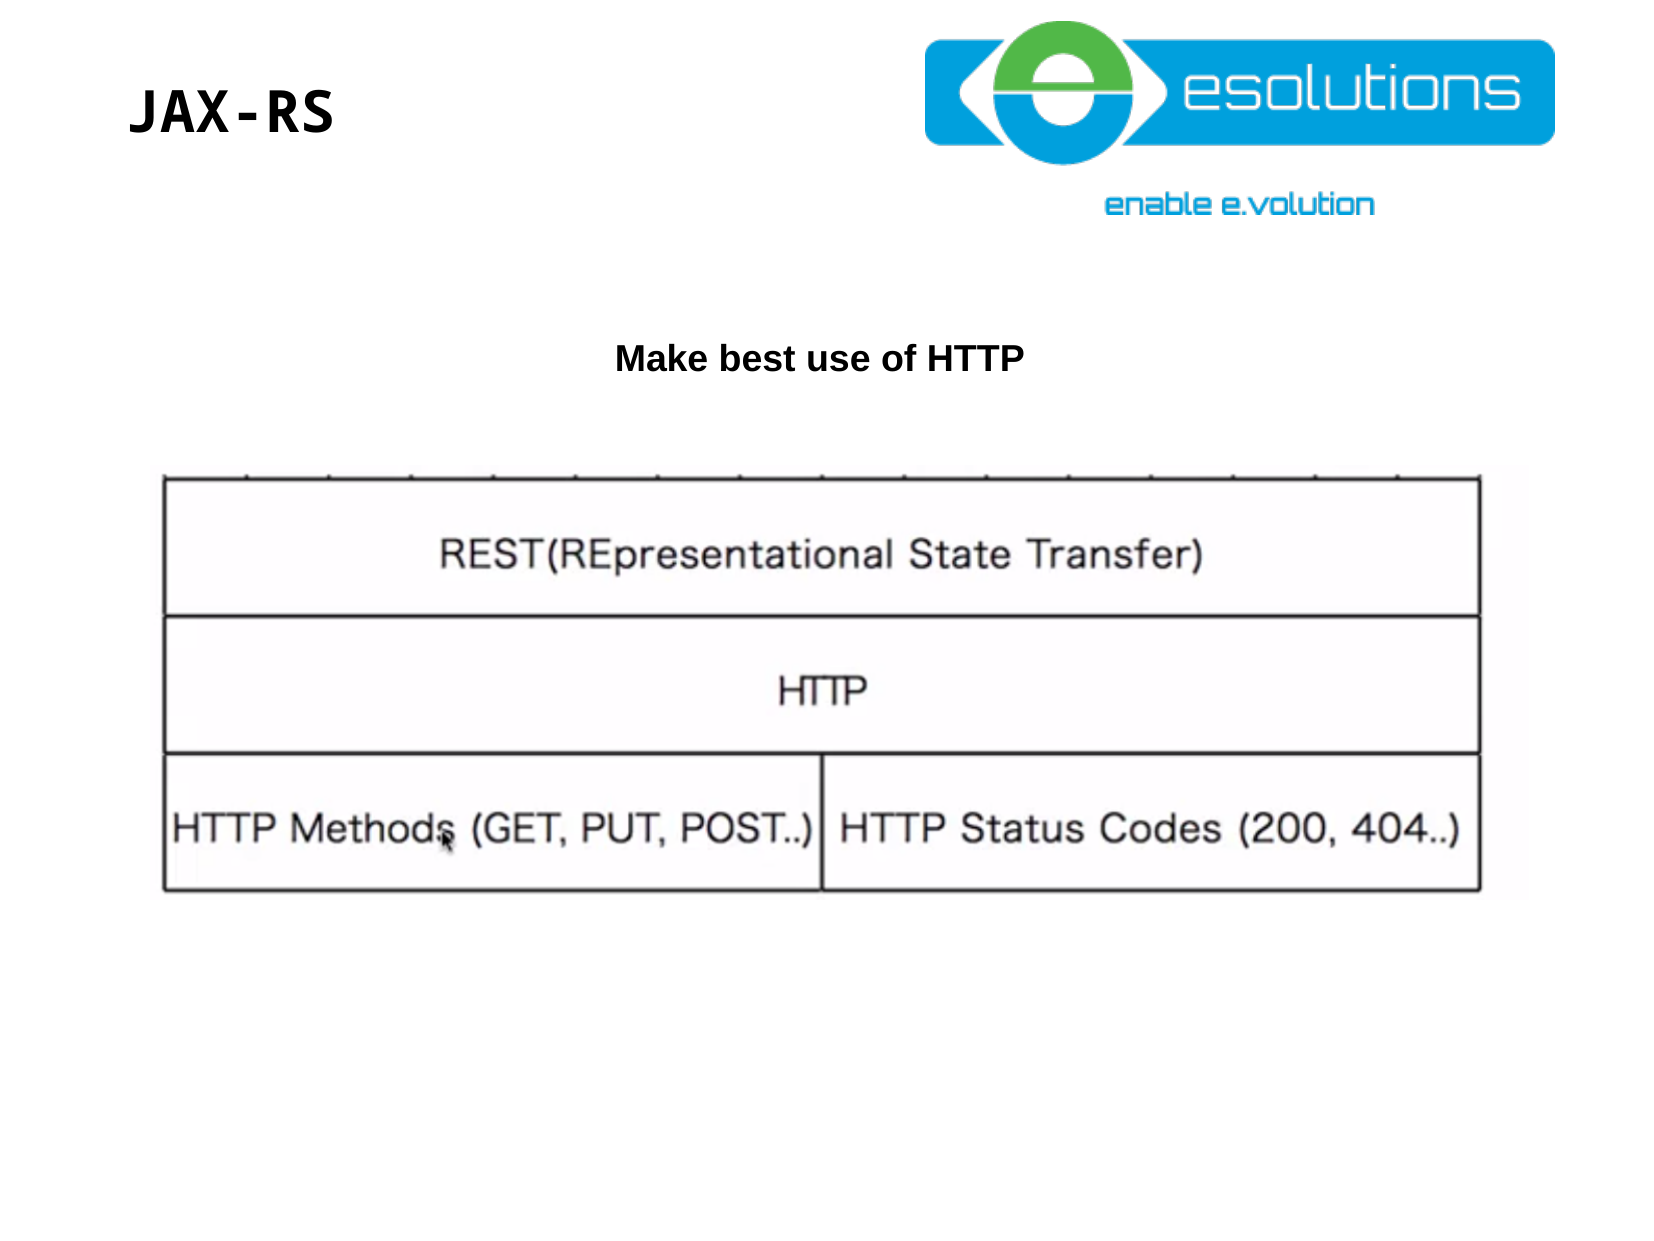

JAX-RS
#
Make best use of HTTP